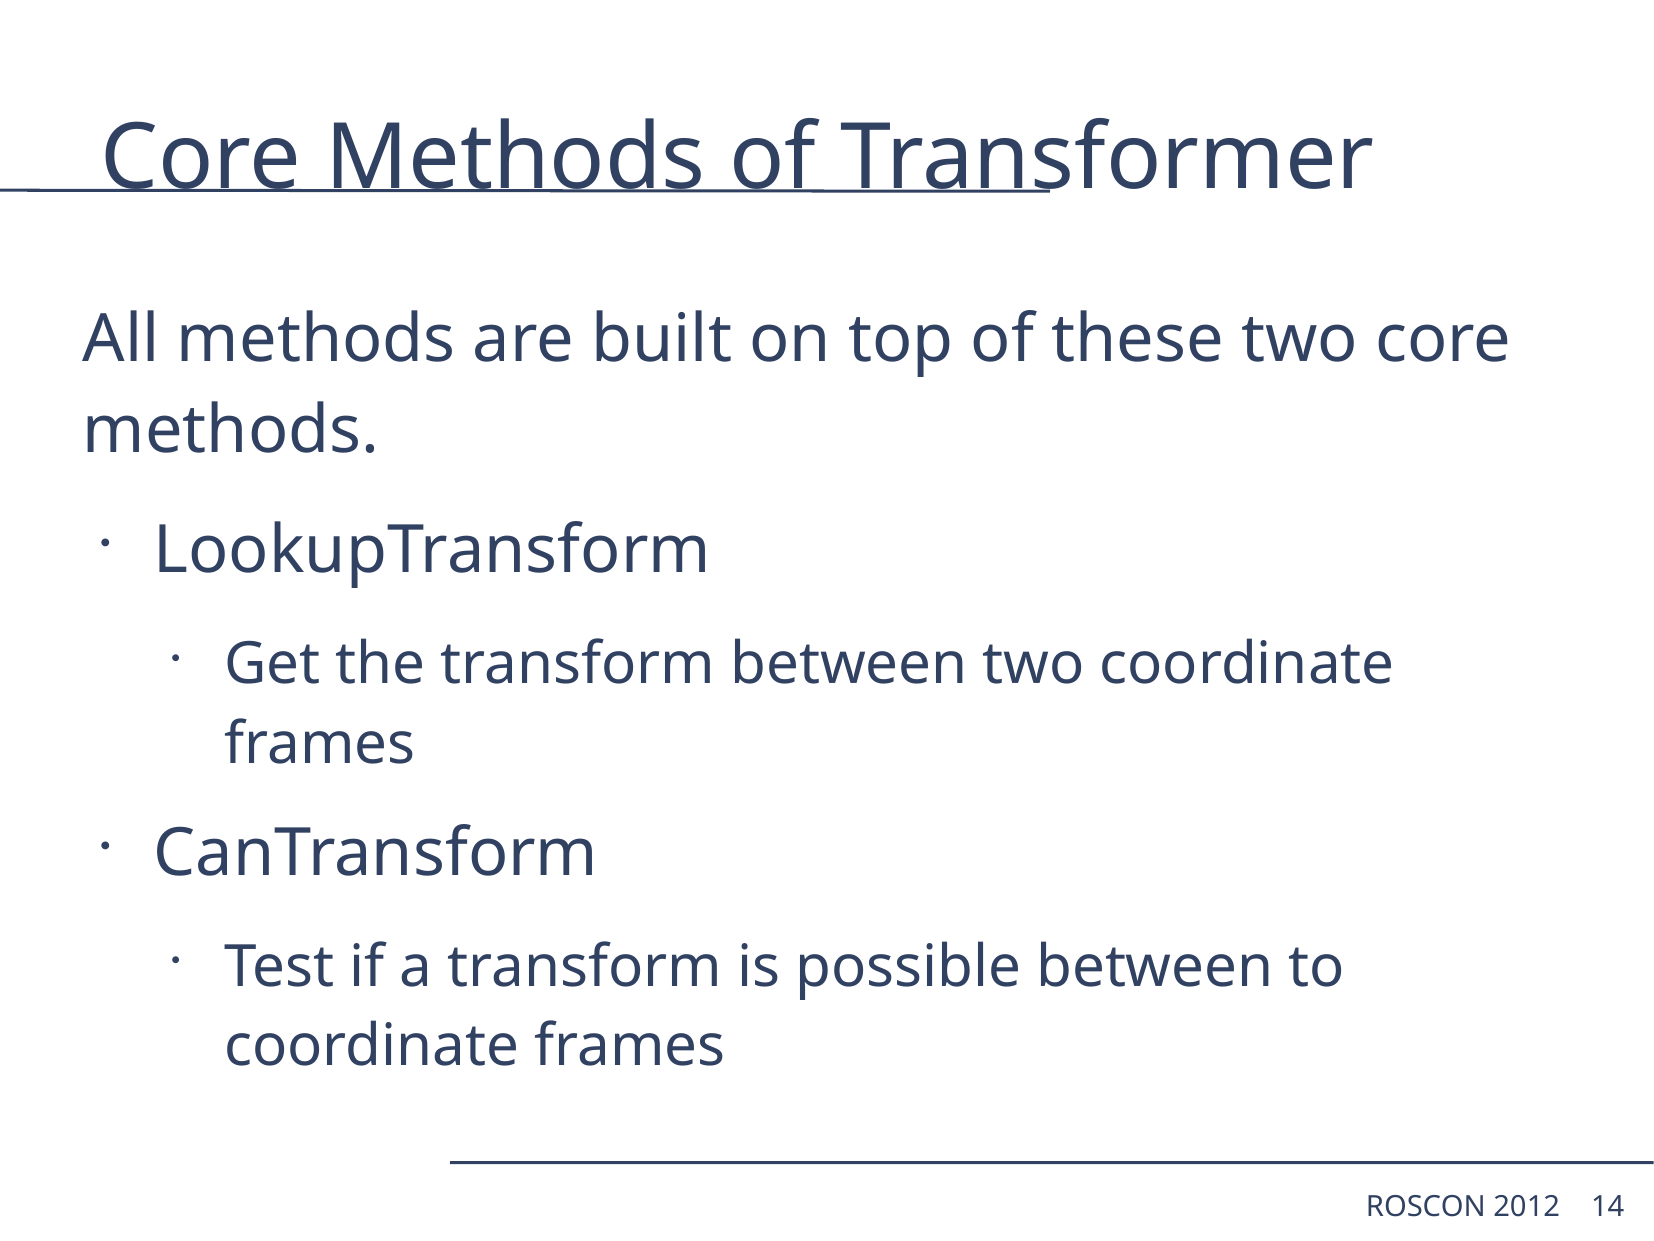

# Core Methods of Transformer
All methods are built on top of these two core methods.
LookupTransform
Get the transform between two coordinate frames
CanTransform
Test if a transform is possible between to coordinate frames